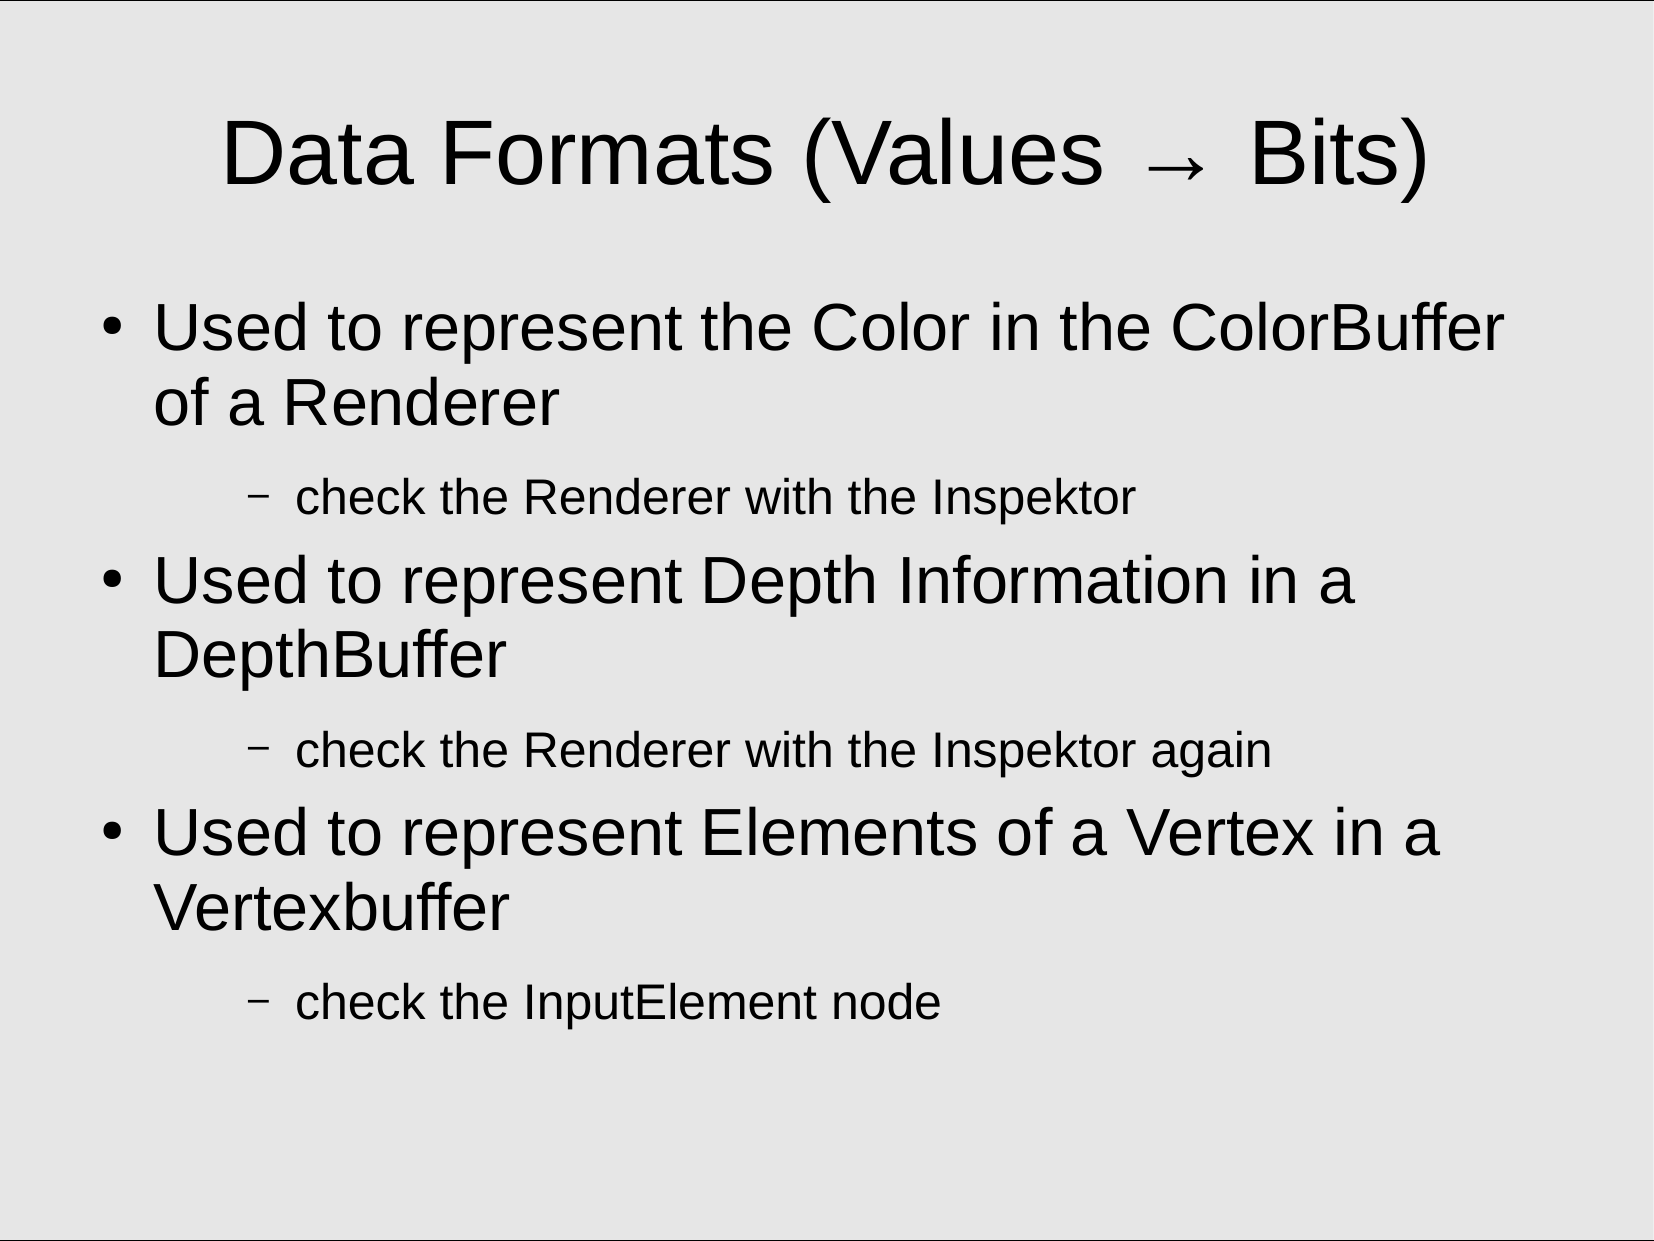

# Data Formats (Values → Bits)
Used to represent the Color in the ColorBuffer of a Renderer
check the Renderer with the Inspektor
Used to represent Depth Information in a DepthBuffer
check the Renderer with the Inspektor again
Used to represent Elements of a Vertex in a Vertexbuffer
check the InputElement node